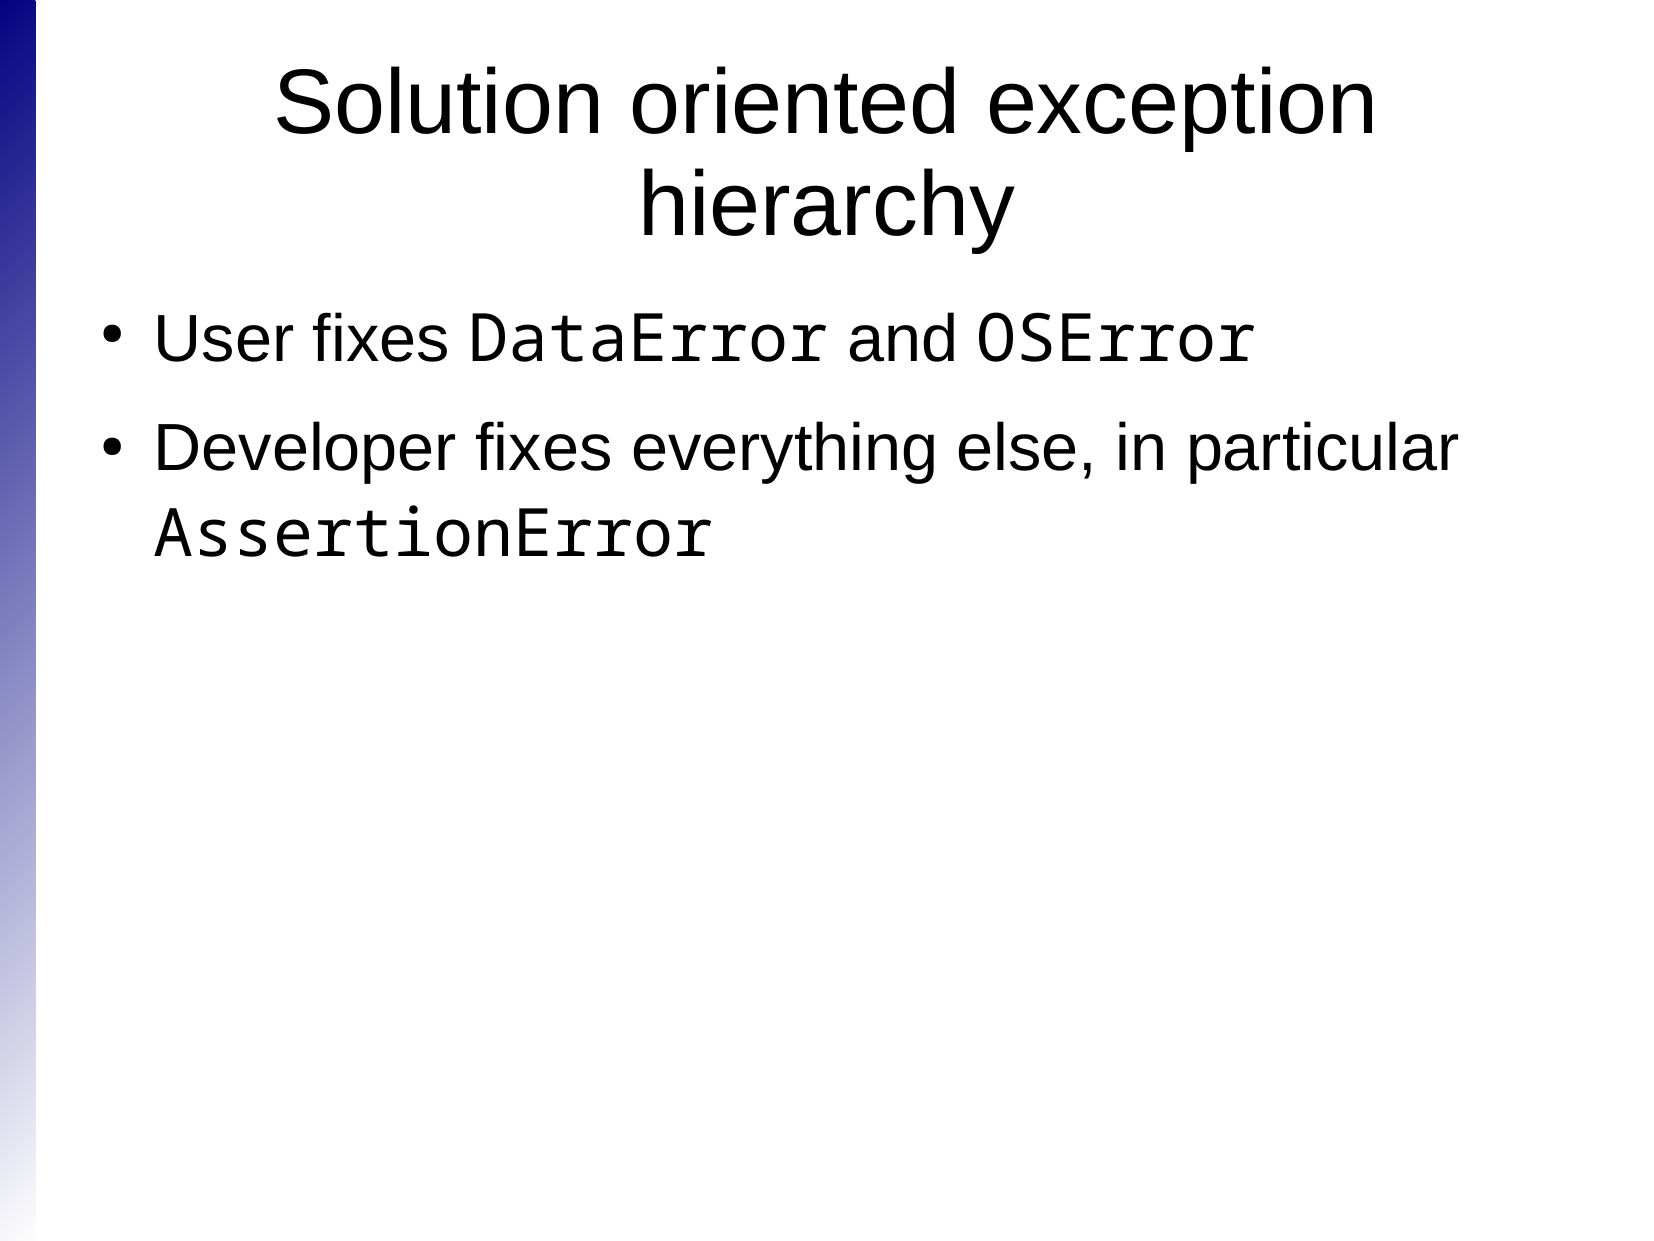

# Solution oriented exception hierarchy
User fixes DataError and OSError
Developer fixes everything else, in particular AssertionError